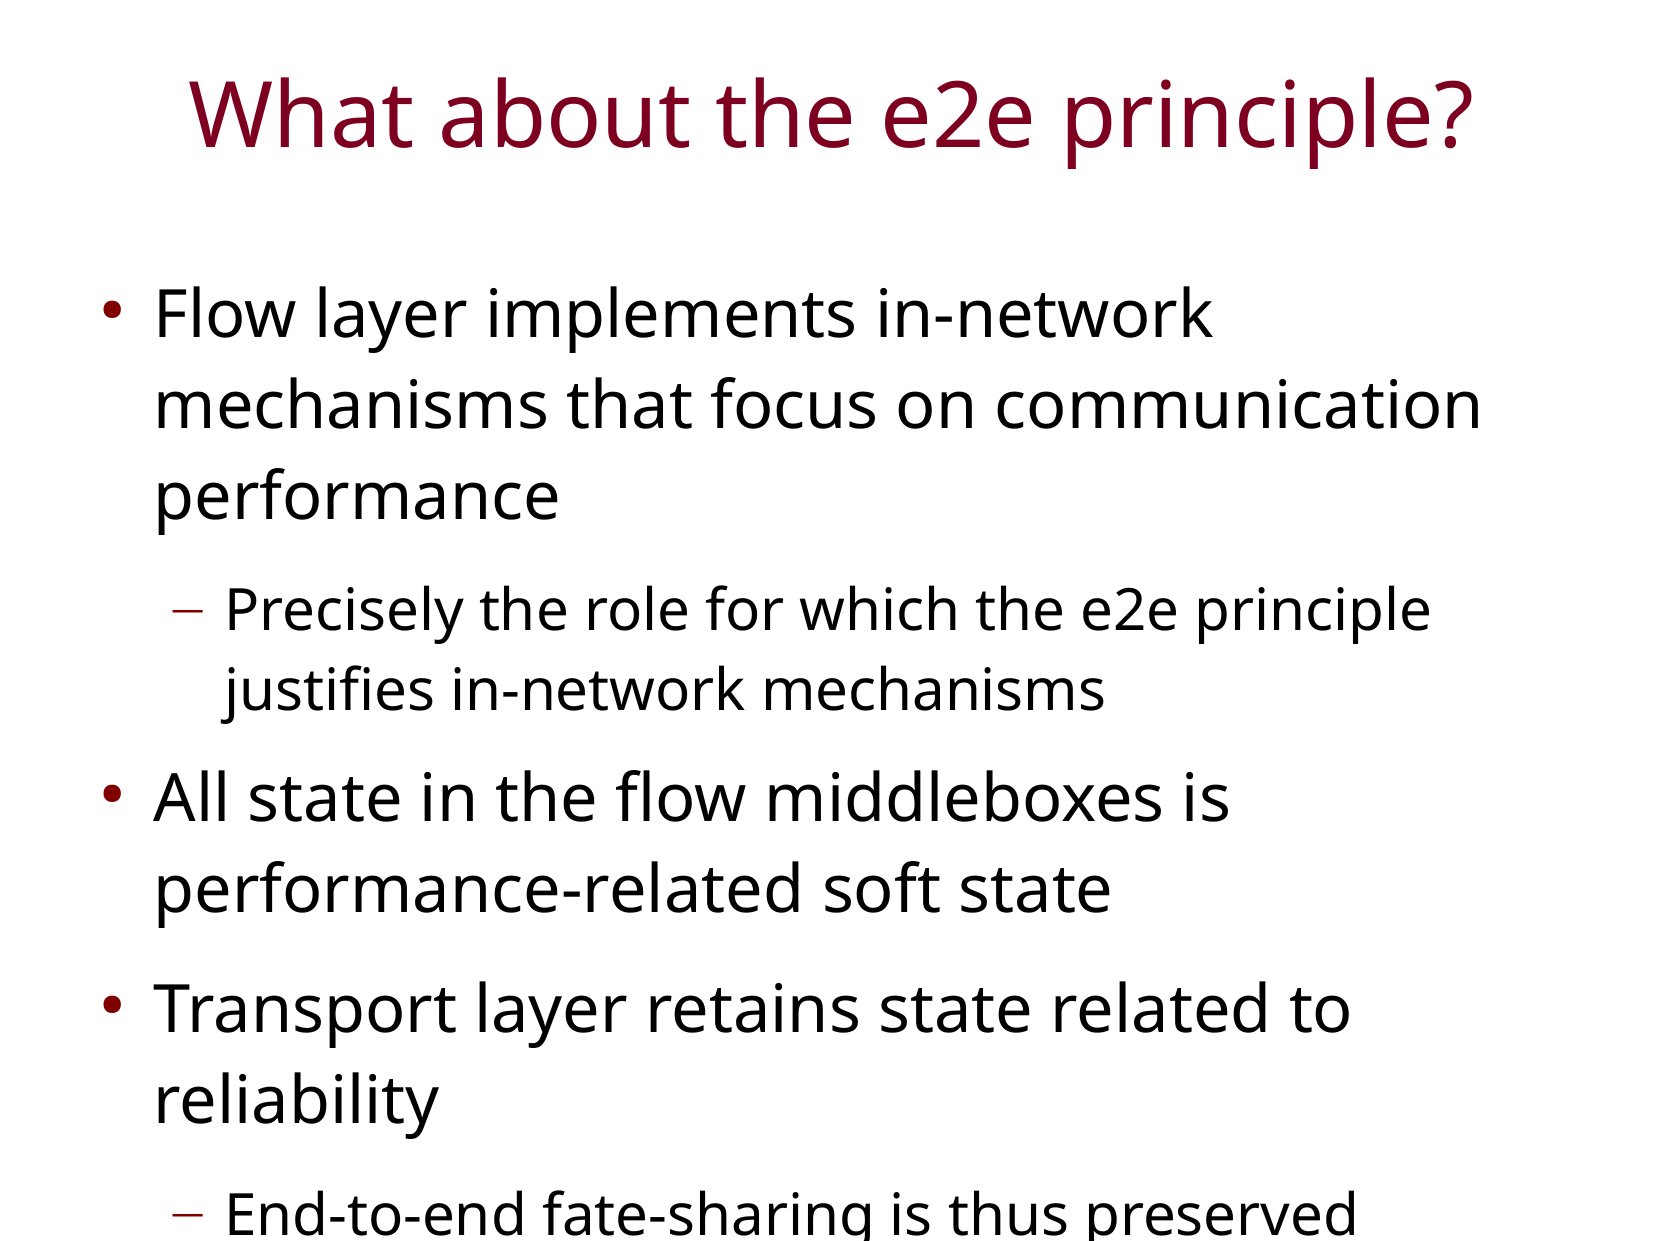

# What about the e2e principle?
Flow layer implements in-network mechanisms that focus on communication performance
Precisely the role for which the e2e principle
justifies in-network mechanisms
All state in the flow middleboxes is performance-related soft state
Transport layer retains state related to reliability
End-to-end fate-sharing is thus preserved
Transport layer is still the first end-to-end layer